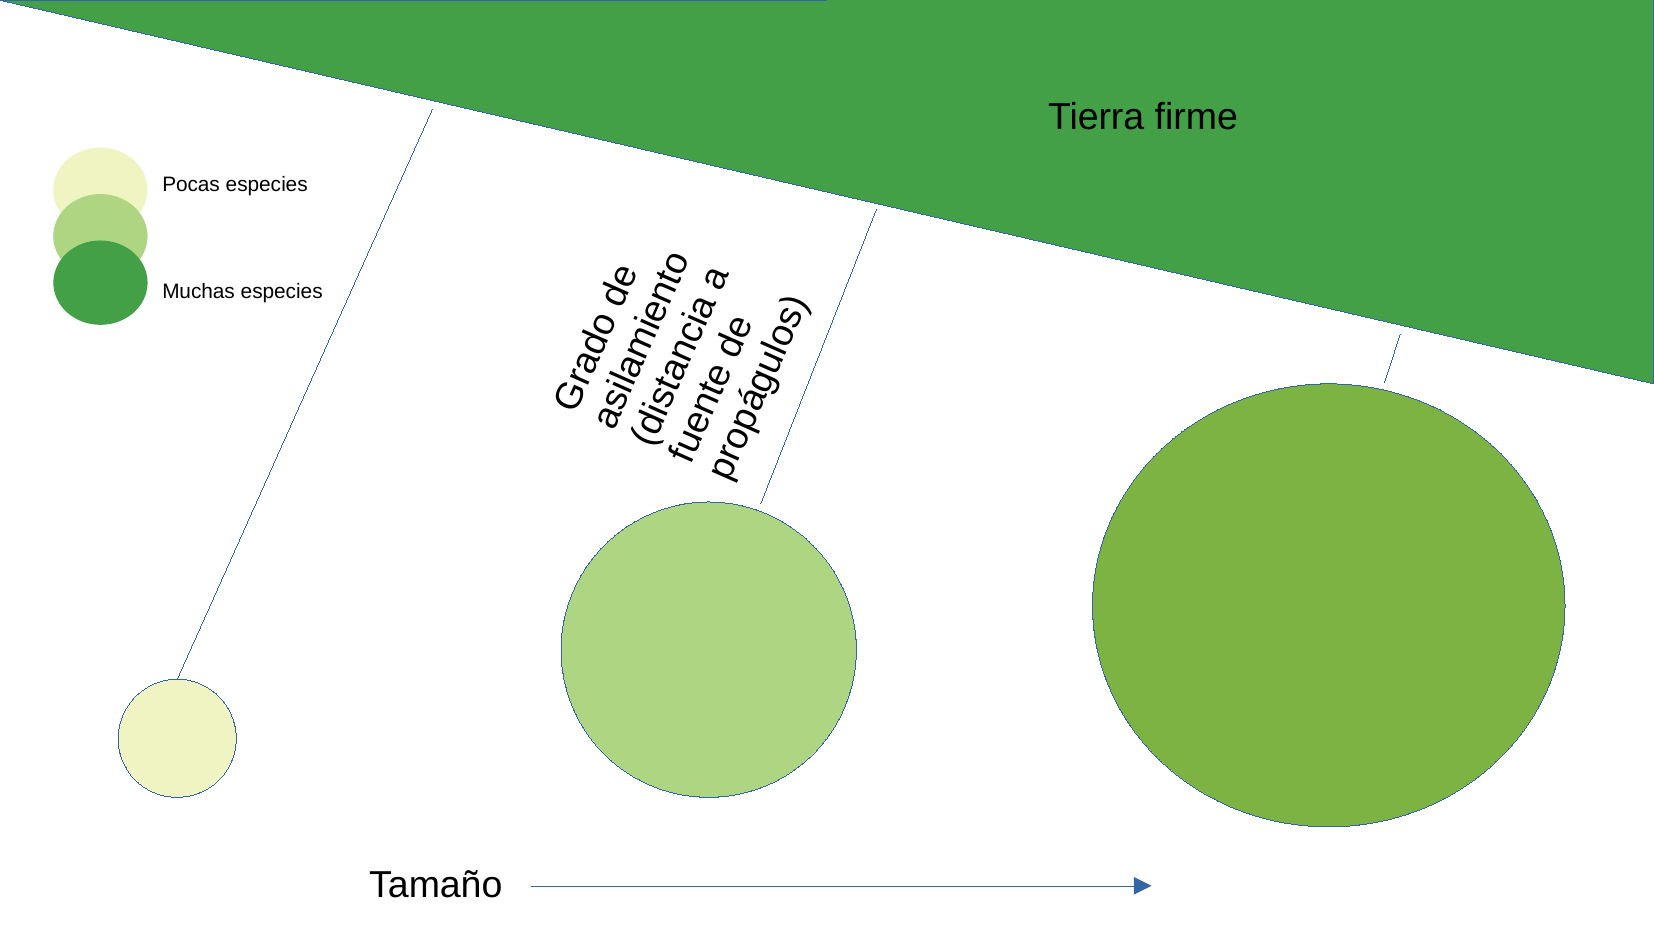

Tierra firme
Pocas especies
Muchas especies
Grado de asilamiento (distancia a fuente de propágulos)
Tamaño